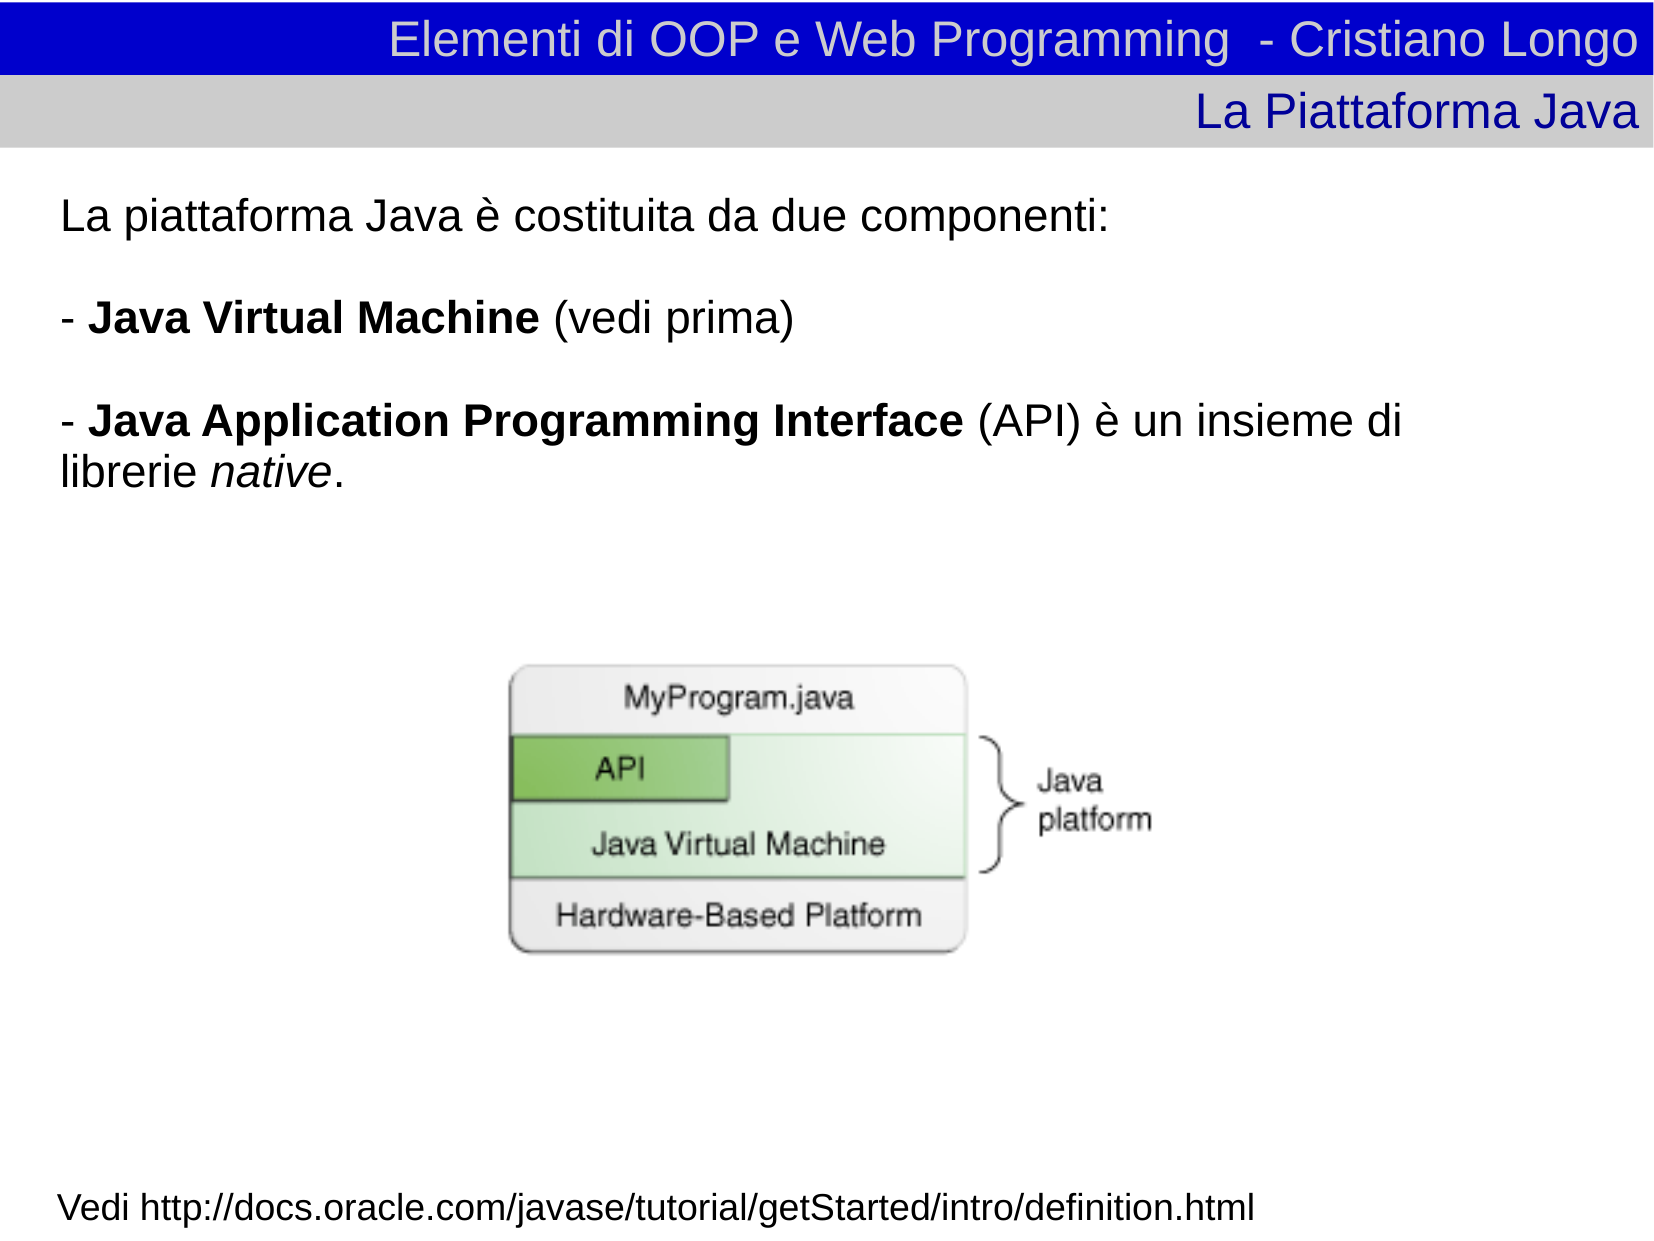

# Elementi di OOP e Web Programming - Cristiano Longo
La Piattaforma Java
La piattaforma Java è costituita da due componenti:
- Java Virtual Machine (vedi prima)
- Java Application Programming Interface (API) è un insieme di librerie native.
Vedi http://docs.oracle.com/javase/tutorial/getStarted/intro/definition.html